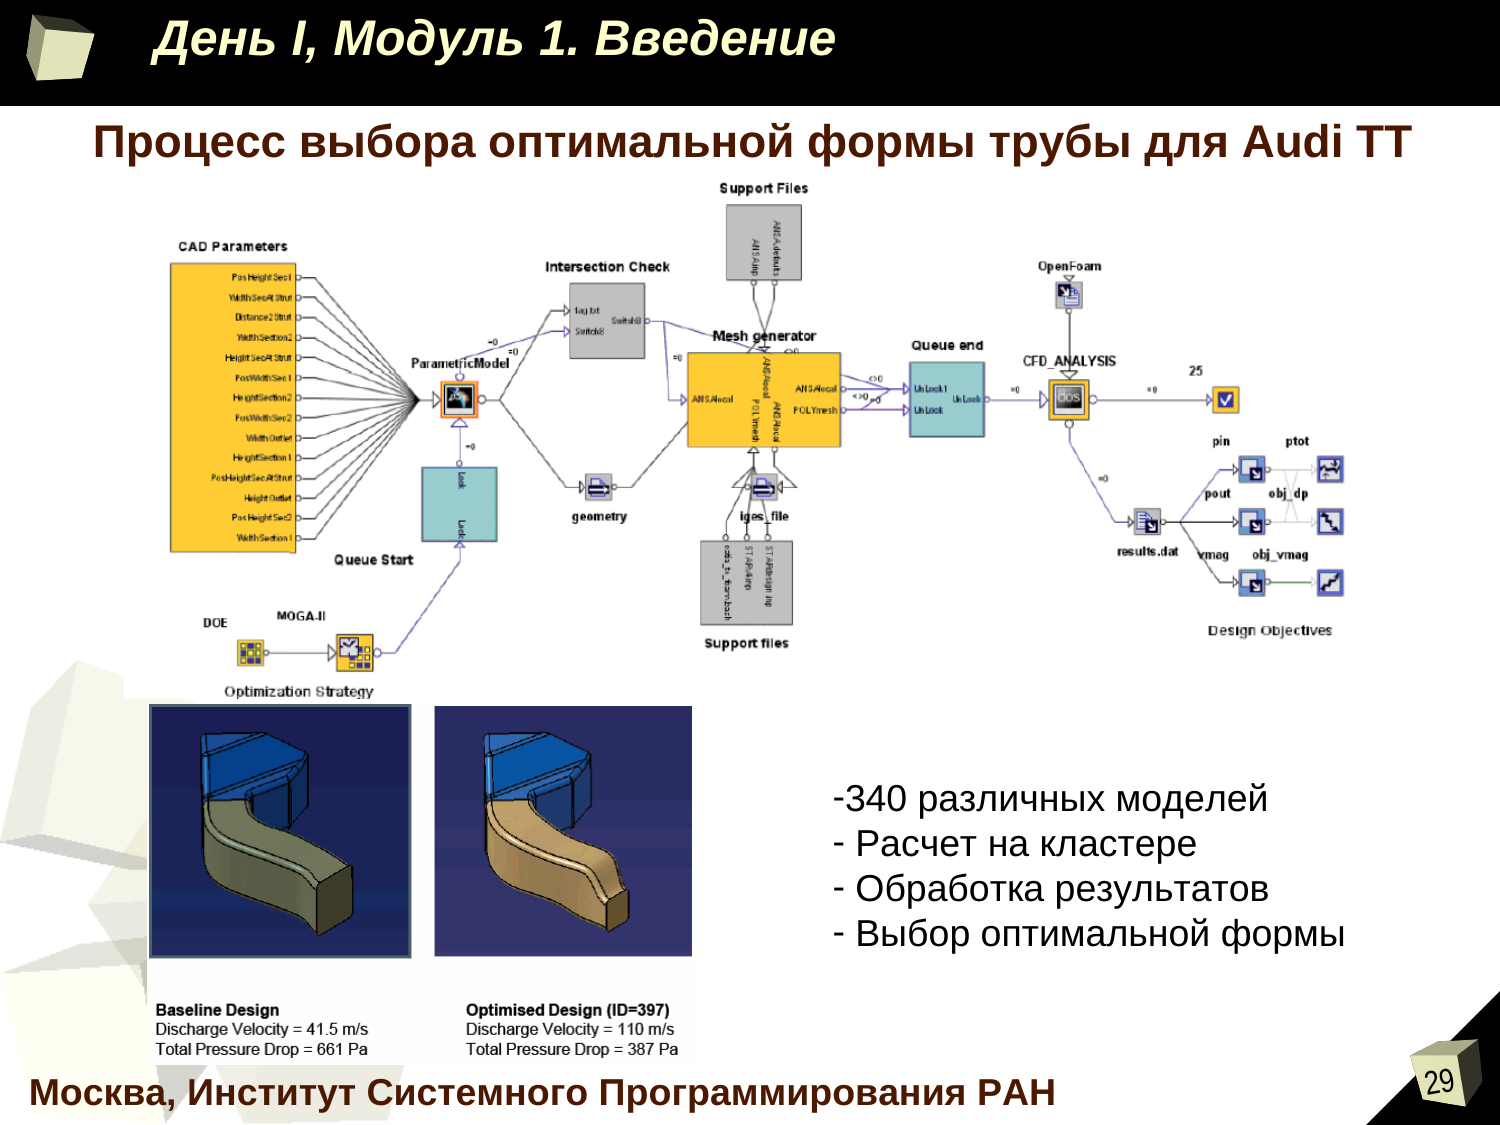

Процесс выбора оптимальной формы трубы для Audi TT
340 различных моделей
 Расчет на кластере
 Обработка результатов
 Выбор оптимальной формы